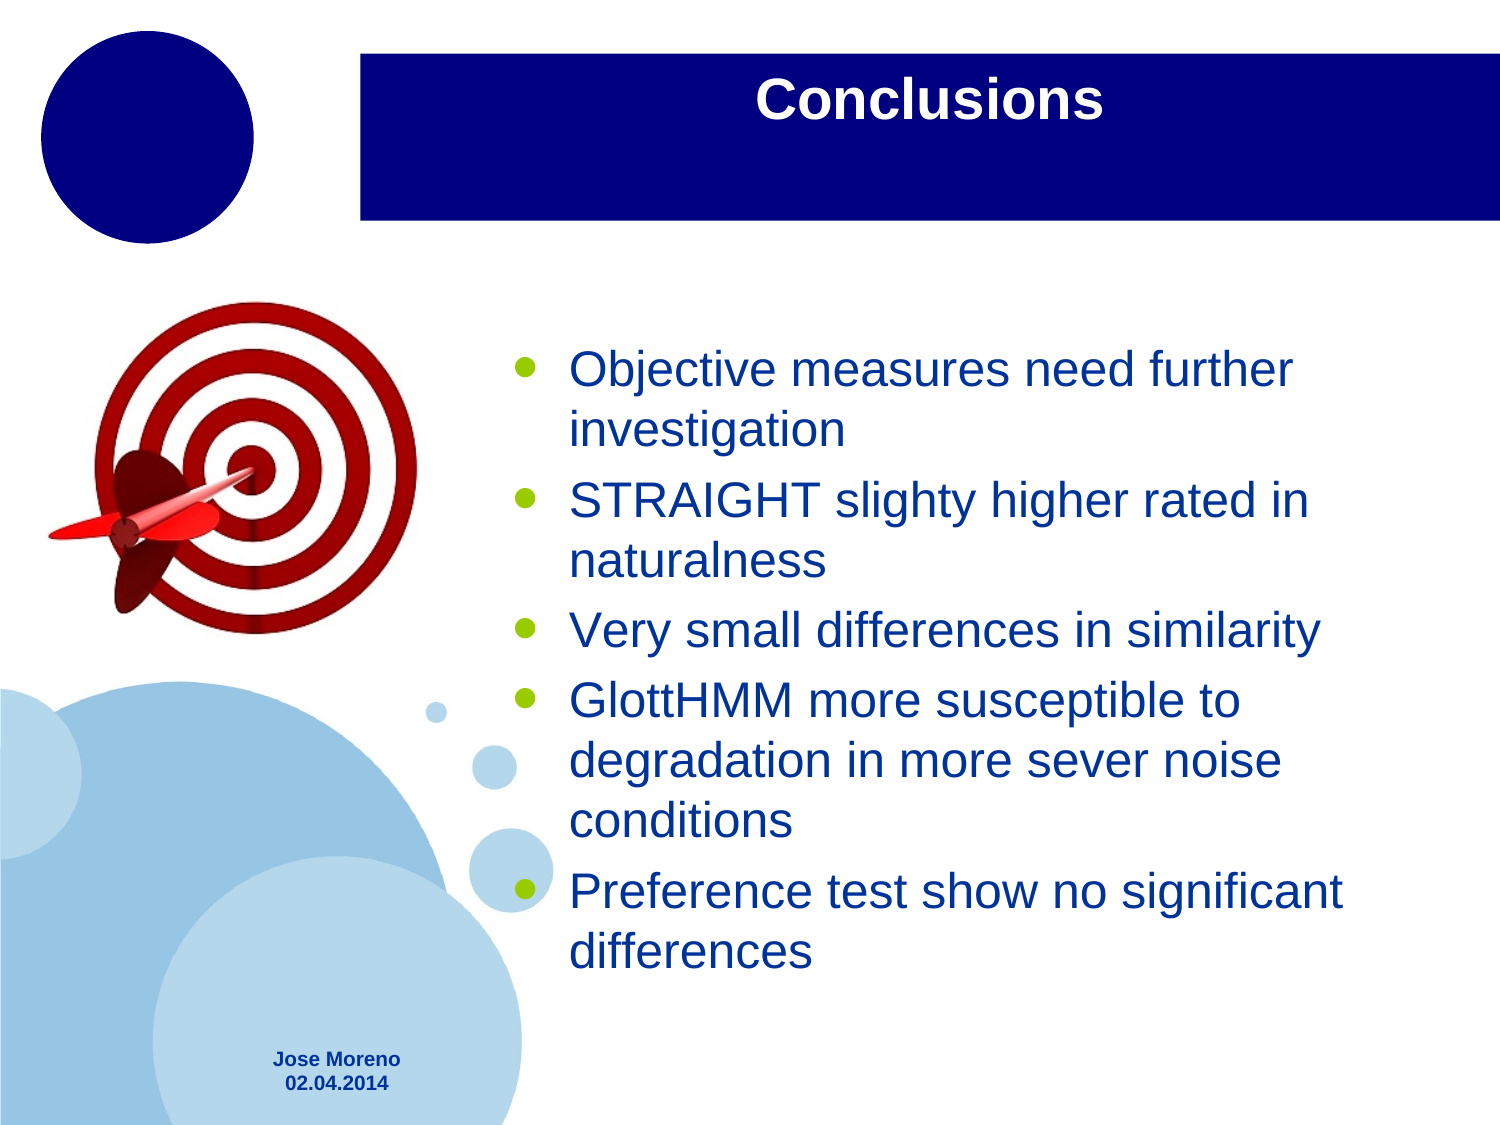

# Conclusions
Objective measures need further investigation
STRAIGHT slighty higher rated in naturalness
Very small differences in similarity
GlottHMM more susceptible to degradation in more sever noise conditions
Preference test show no significant differences